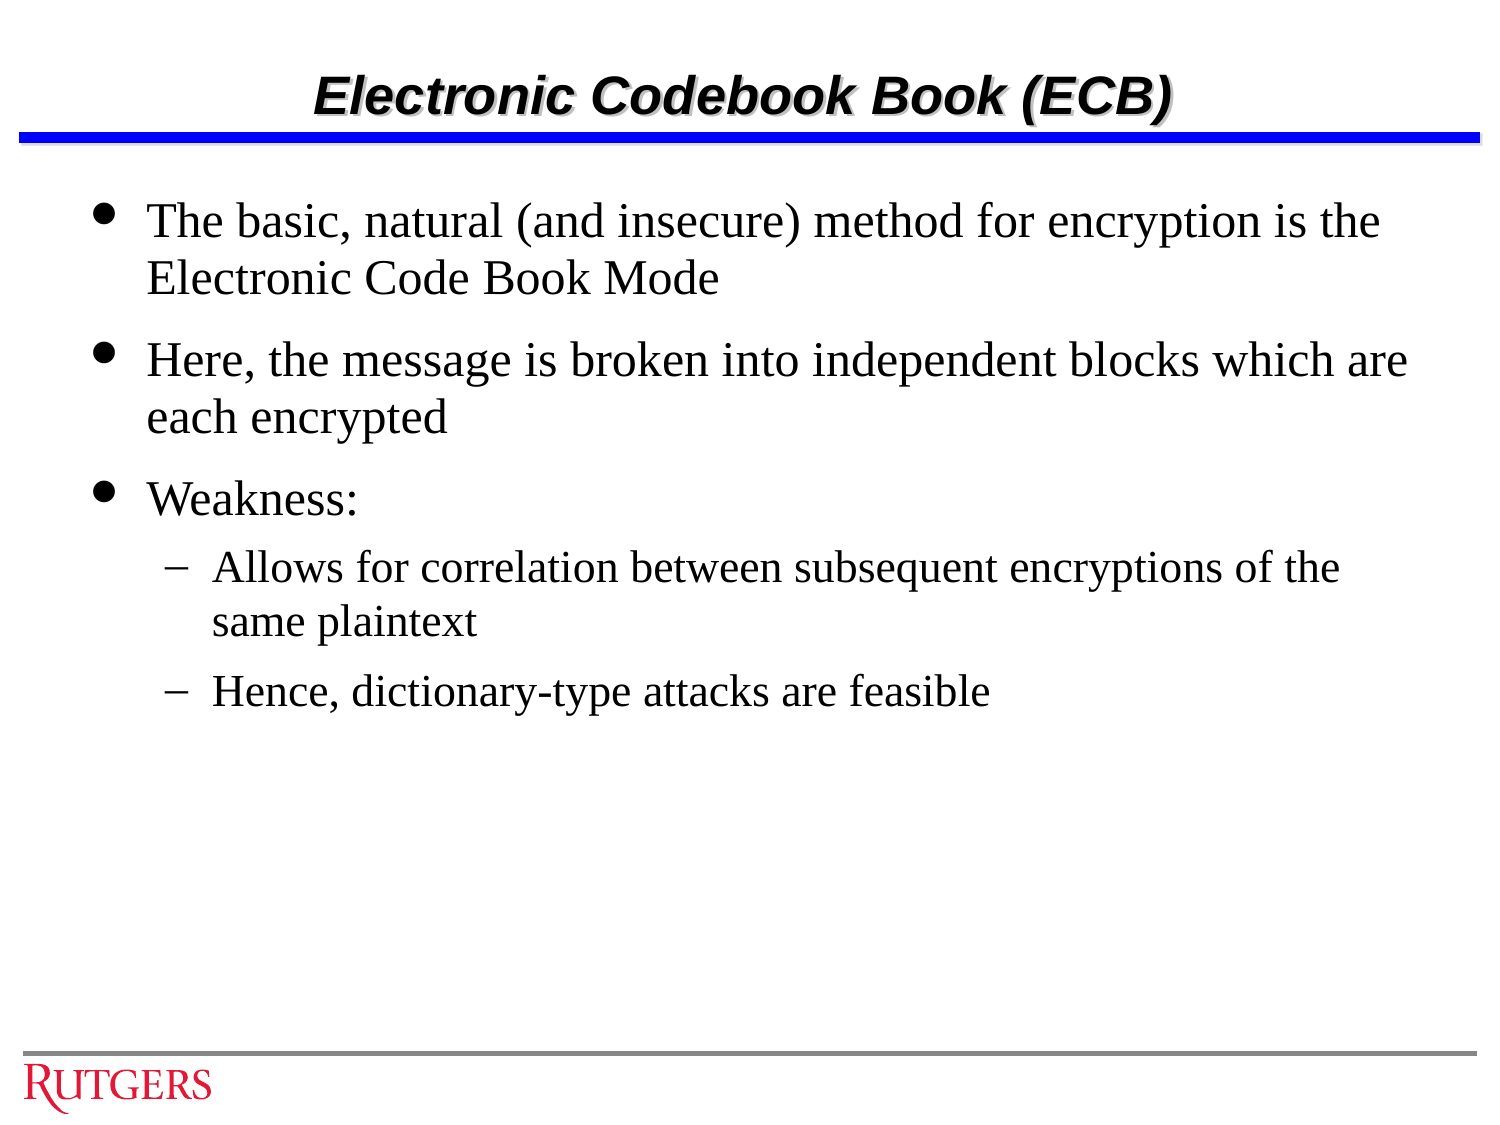

# Electronic Codebook Book (ECB)
The basic, natural (and insecure) method for encryption is the Electronic Code Book Mode
Here, the message is broken into independent blocks which are each encrypted
Weakness:
Allows for correlation between subsequent encryptions of the same plaintext
Hence, dictionary-type attacks are feasible